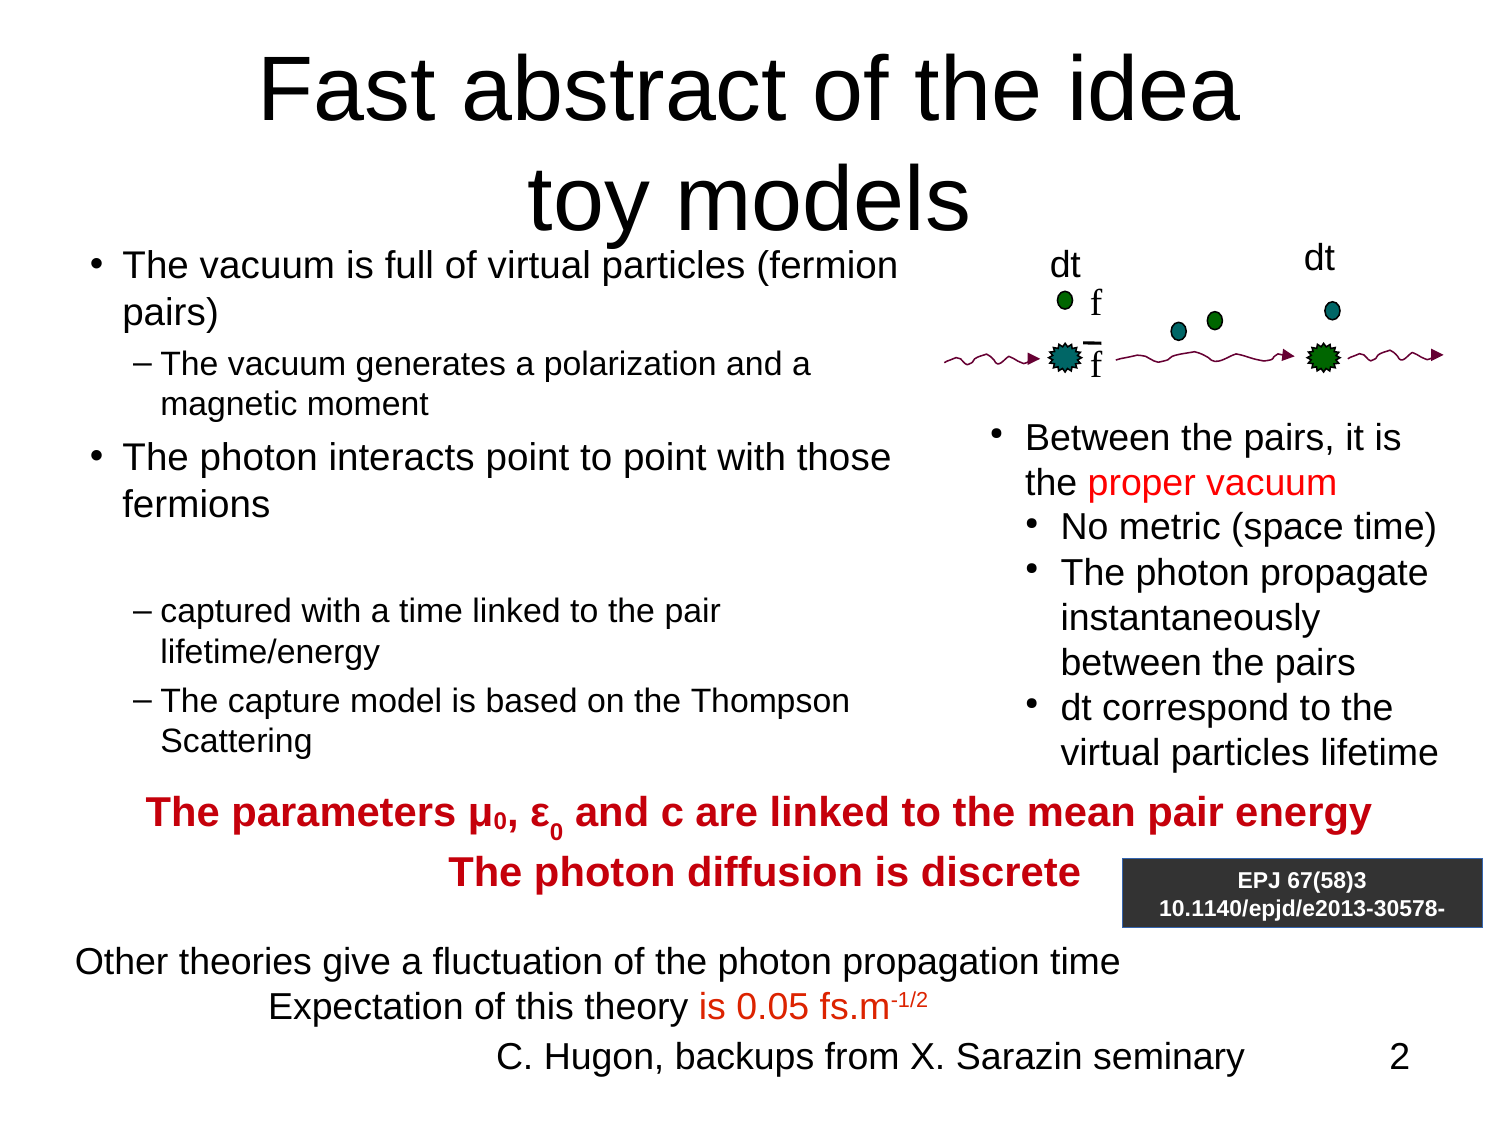

# Fast abstract of the idea toy models
dt
The vacuum is full of virtual particles (fermion pairs)
The vacuum generates a polarization and a magnetic moment
The photon interacts point to point with those fermions
captured with a time linked to the pair lifetime/energy
The capture model is based on the Thompson Scattering
dt
f
f
Between the pairs, it is the proper vacuum
No metric (space time)
The photon propagate instantaneously between the pairs
dt correspond to the virtual particles lifetime
The parameters μ0, ε0 and c are linked to the mean pair energy
The photon diffusion is discrete
EPJ 67(58)3
10.1140/epjd/e2013-30578-
Other theories give a fluctuation of the photon propagation time
Expectation of this theory is 0.05 fs.m-1/2
C. Hugon, backups from X. Sarazin seminary
2